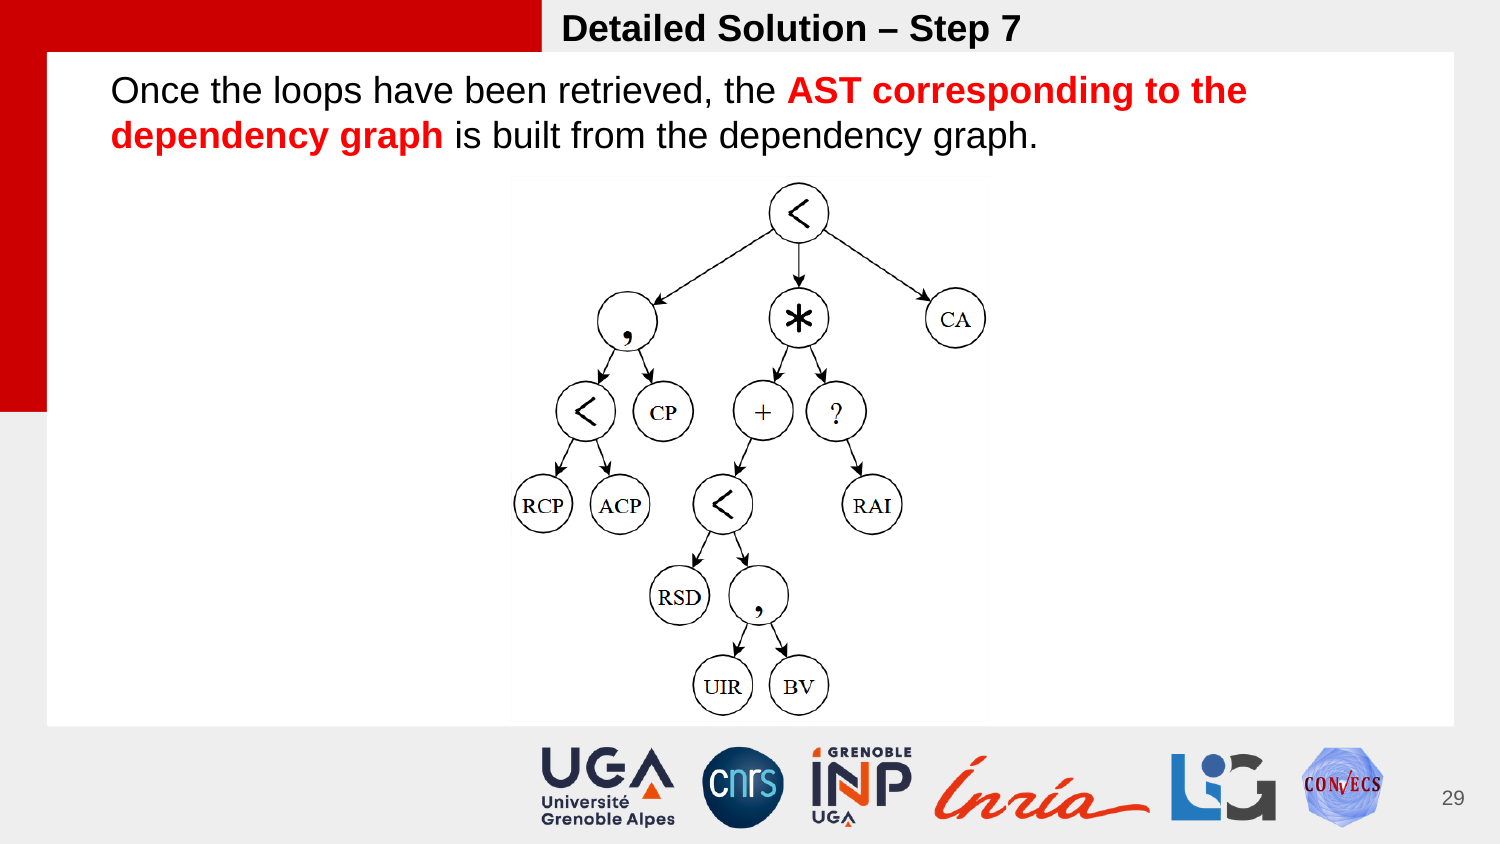

Detailed Solution – Step 7
Once the loops have been retrieved, the AST corresponding to the dependency graph is built from the dependency graph.